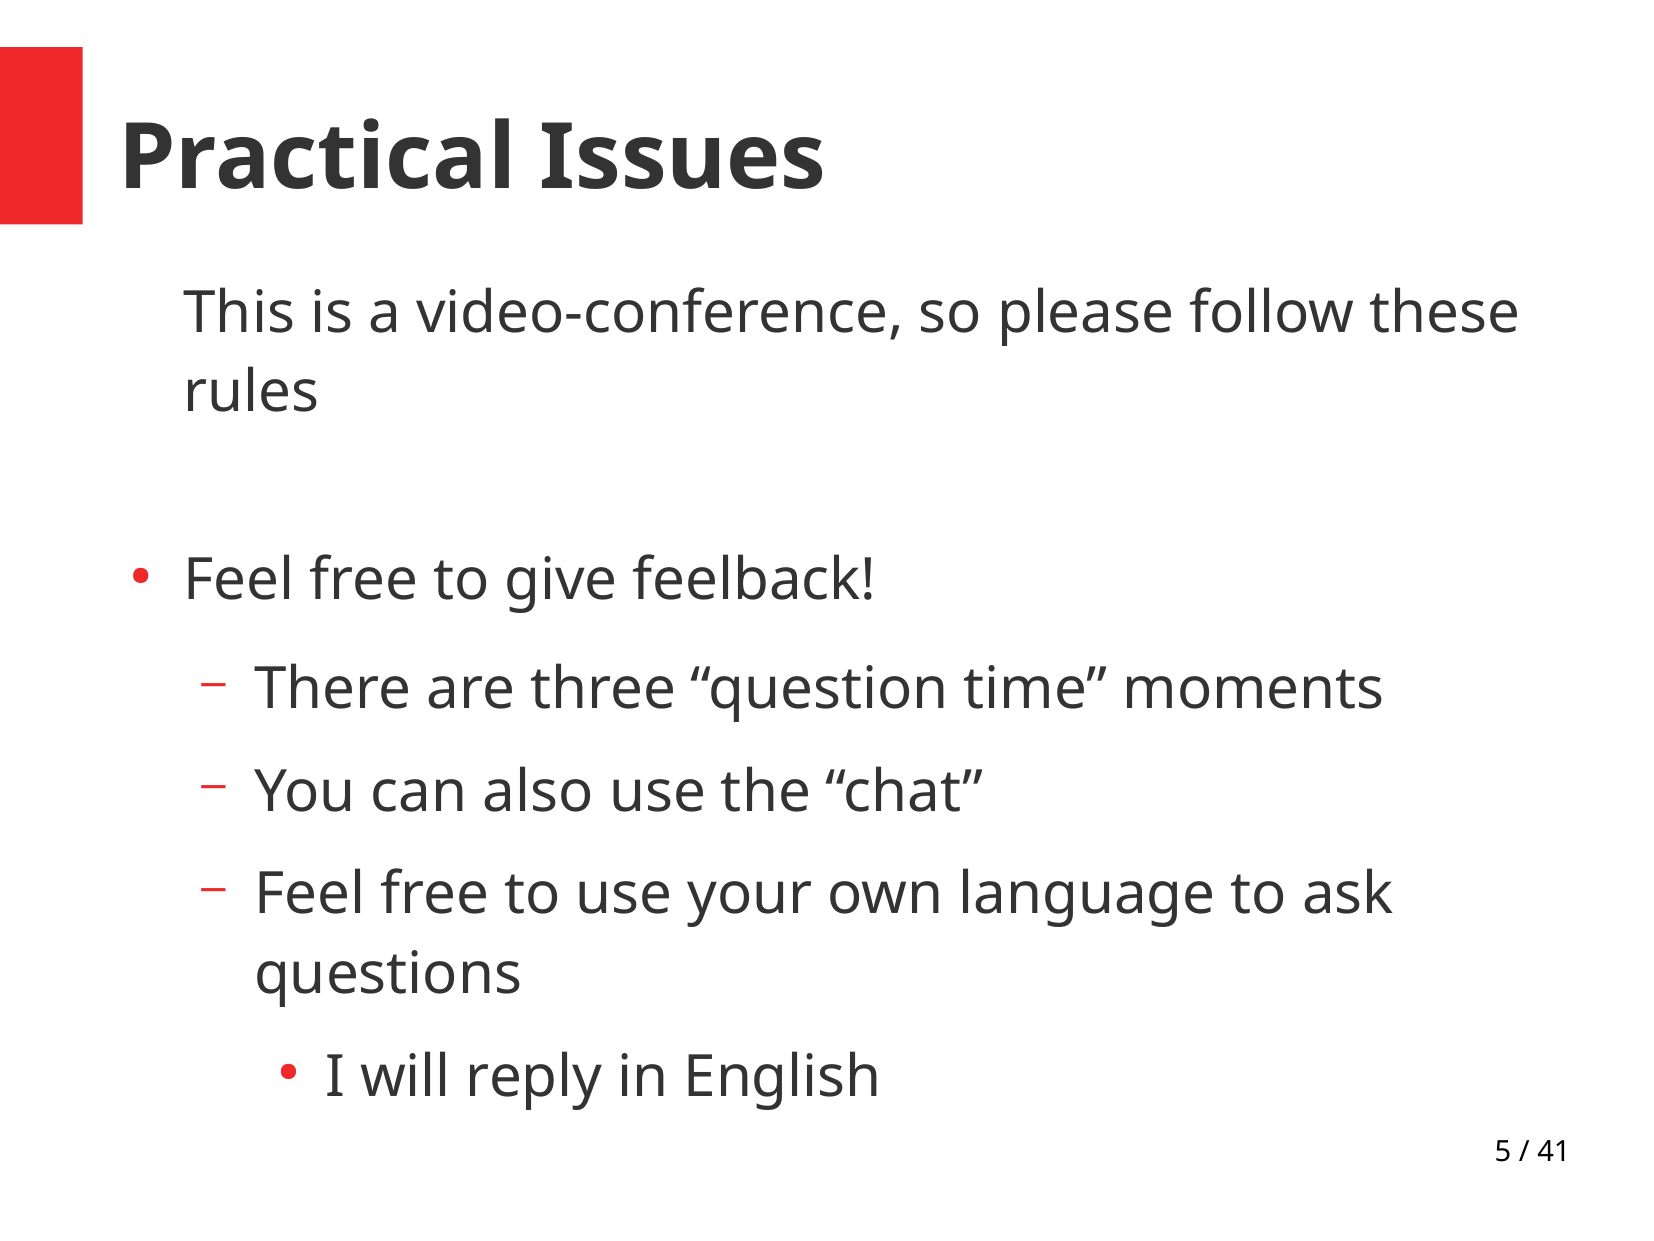

# Practical Issues
This is a video-conference, so please follow these rules
Feel free to give feelback!
There are three “question time” moments
You can also use the “chat”
Feel free to use your own language to ask questions
I will reply in English
5